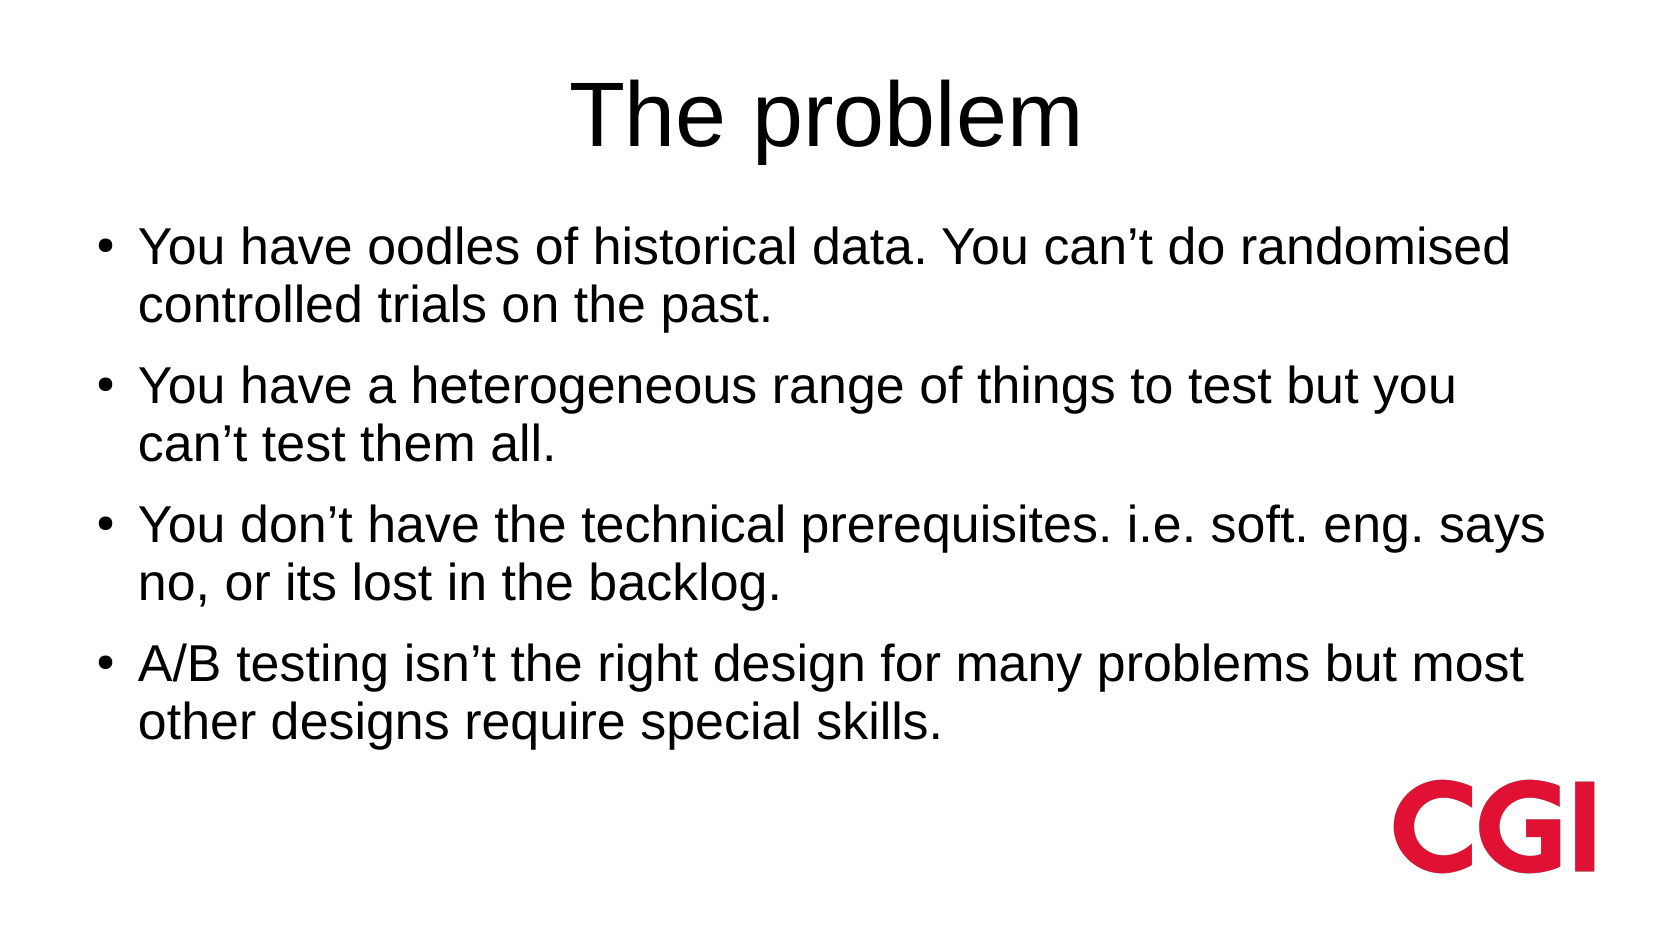

# The problem
You have oodles of historical data. You can’t do randomised controlled trials on the past.
You have a heterogeneous range of things to test but you can’t test them all.
You don’t have the technical prerequisites. i.e. soft. eng. says no, or its lost in the backlog.
A/B testing isn’t the right design for many problems but most other designs require special skills.